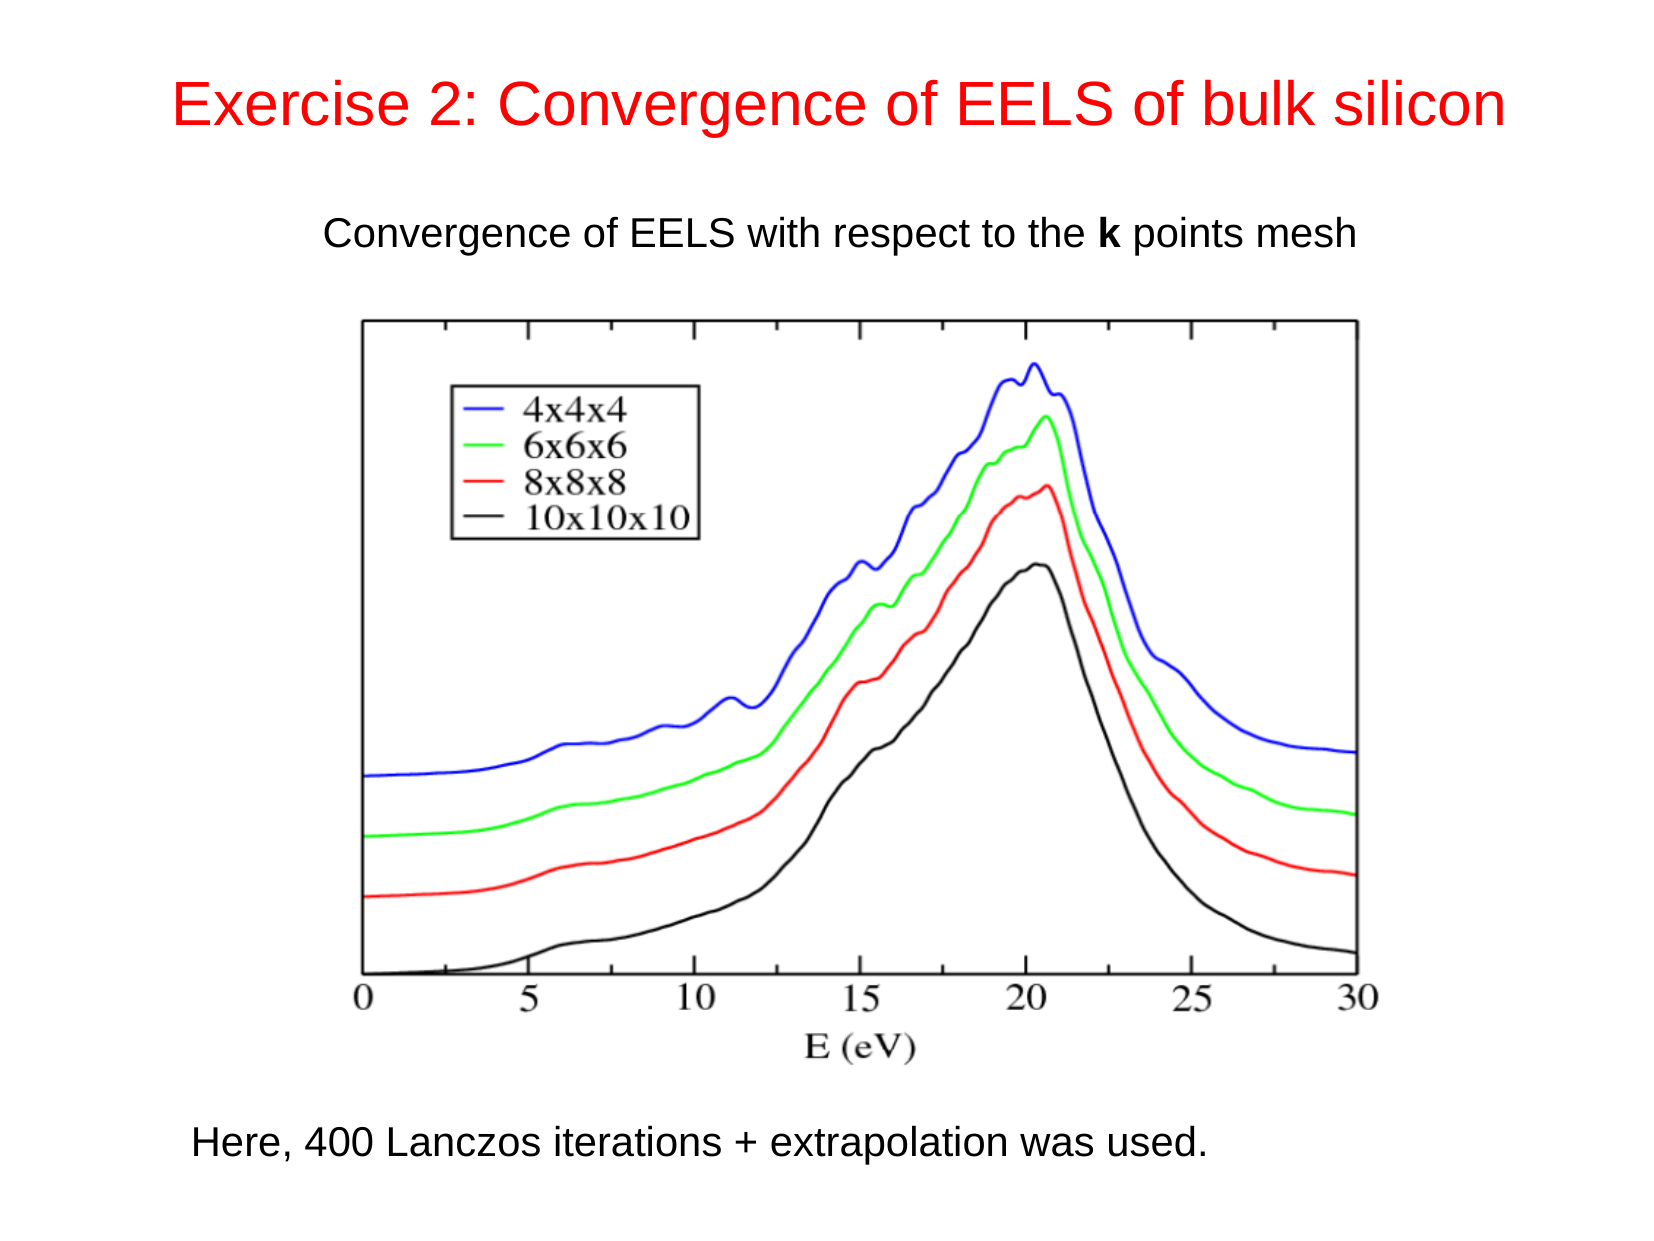

# Exercise 2: Convergence of EELS of bulk silicon
Convergence of EELS with respect to the k points mesh
Here, 400 Lanczos iterations + extrapolation was used.